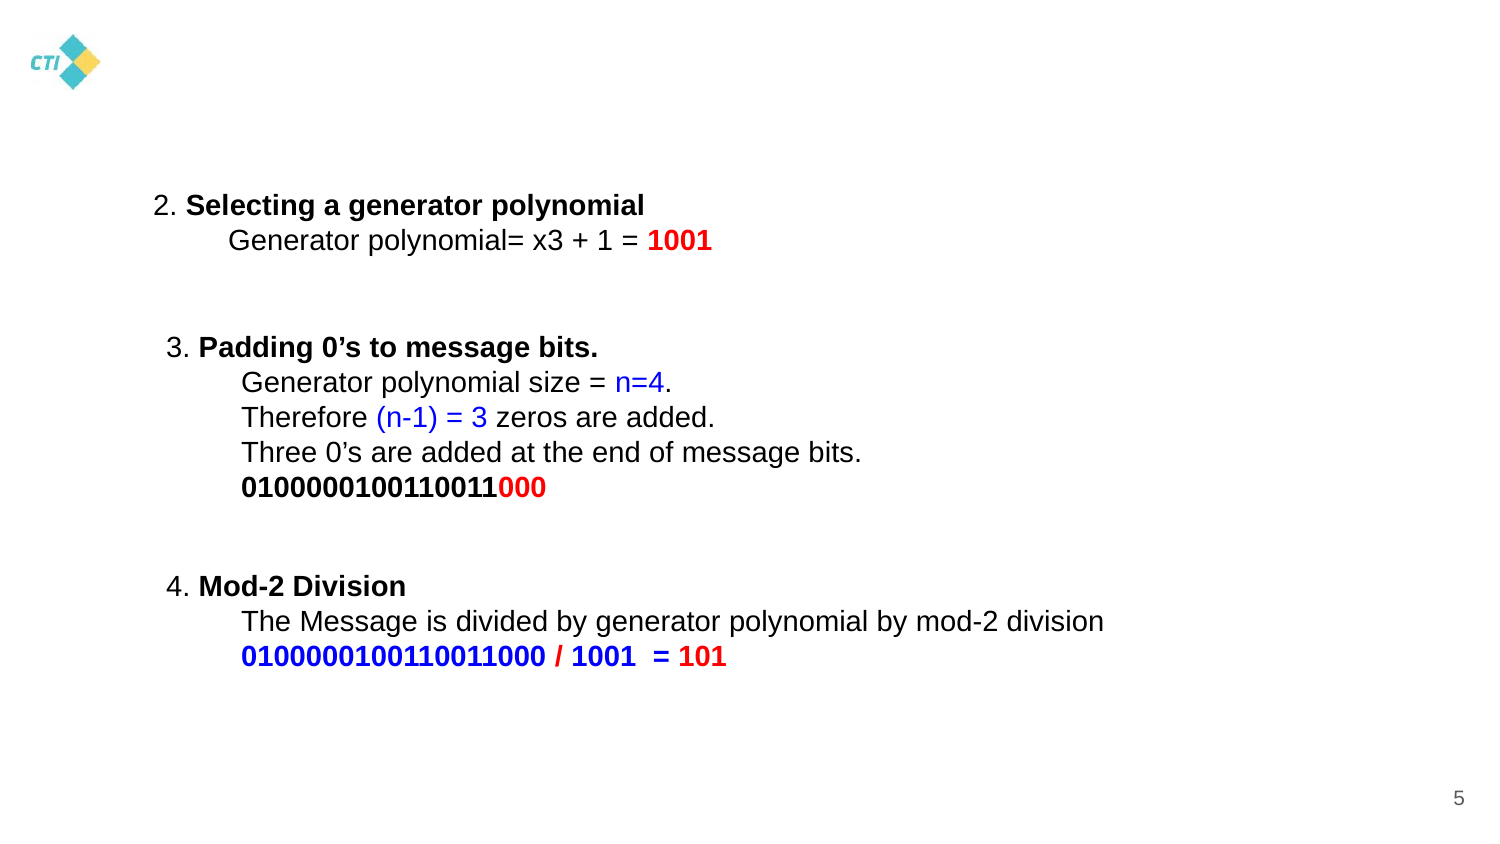

2. Selecting a generator polynomial
	Generator polynomial= x3 + 1 = 1001
3. Padding 0’s to message bits.
Generator polynomial size = n=4.
Therefore (n-1) = 3 zeros are added.
Three 0’s are added at the end of message bits.
	0100000100110011000
4. Mod-2 Division
The Message is divided by generator polynomial by mod-2 division
0100000100110011000 / 1001 = 101